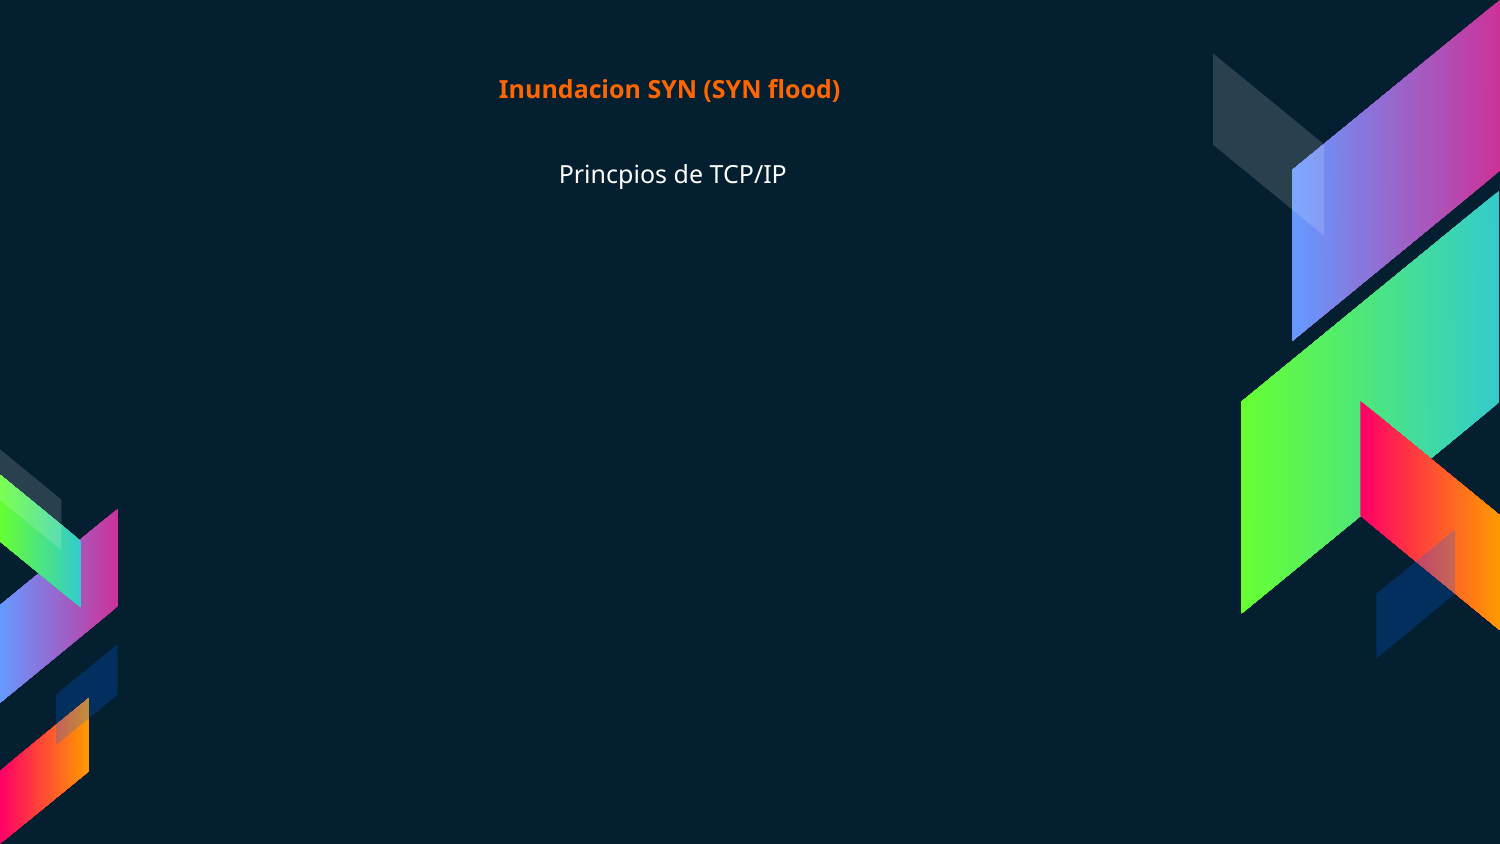

# Inundacion SYN (SYN flood)
Princpios de TCP/IP